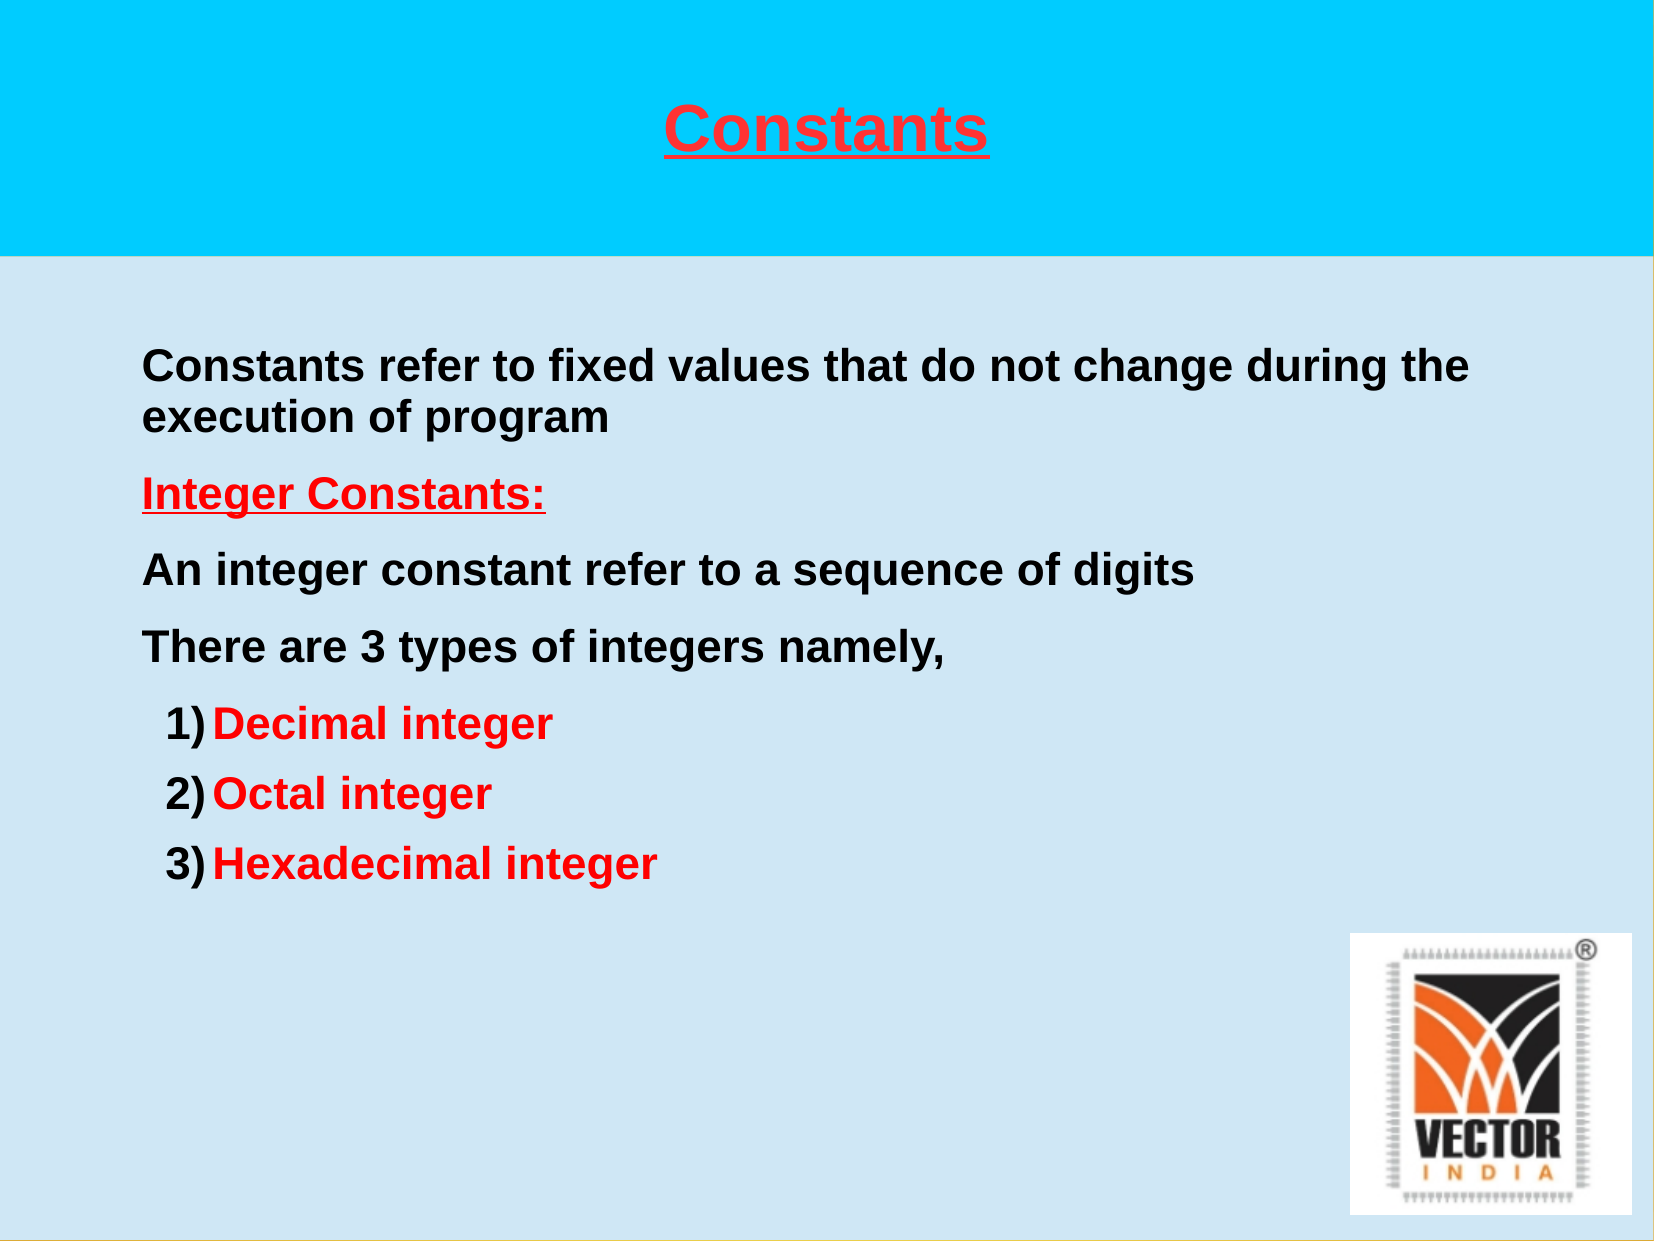

# Constants
Constants refer to fixed values that do not change during the execution of program
Integer Constants:
An integer constant refer to a sequence of digits
There are 3 types of integers namely,
Decimal integer
Octal integer
Hexadecimal integer